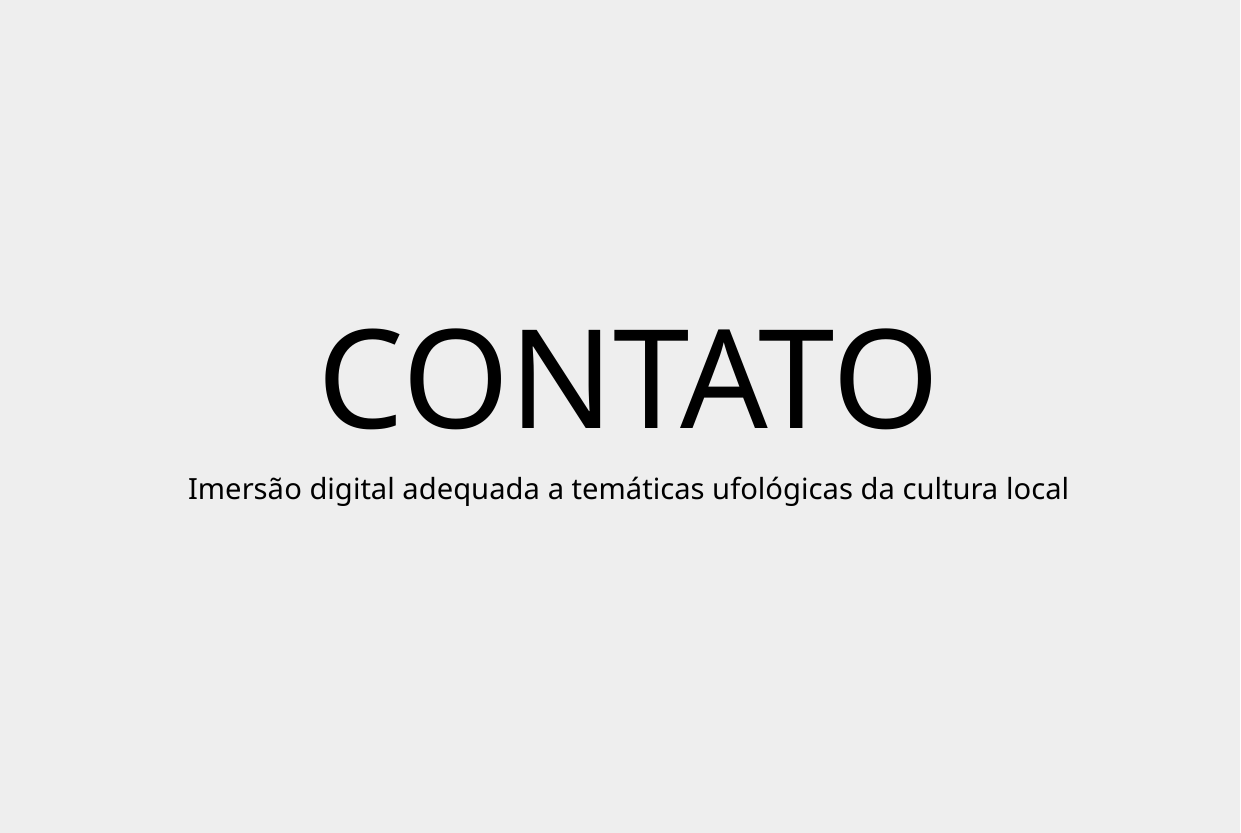

# CONTATO Imersão digital adequada a temáticas ufológicas da cultura local